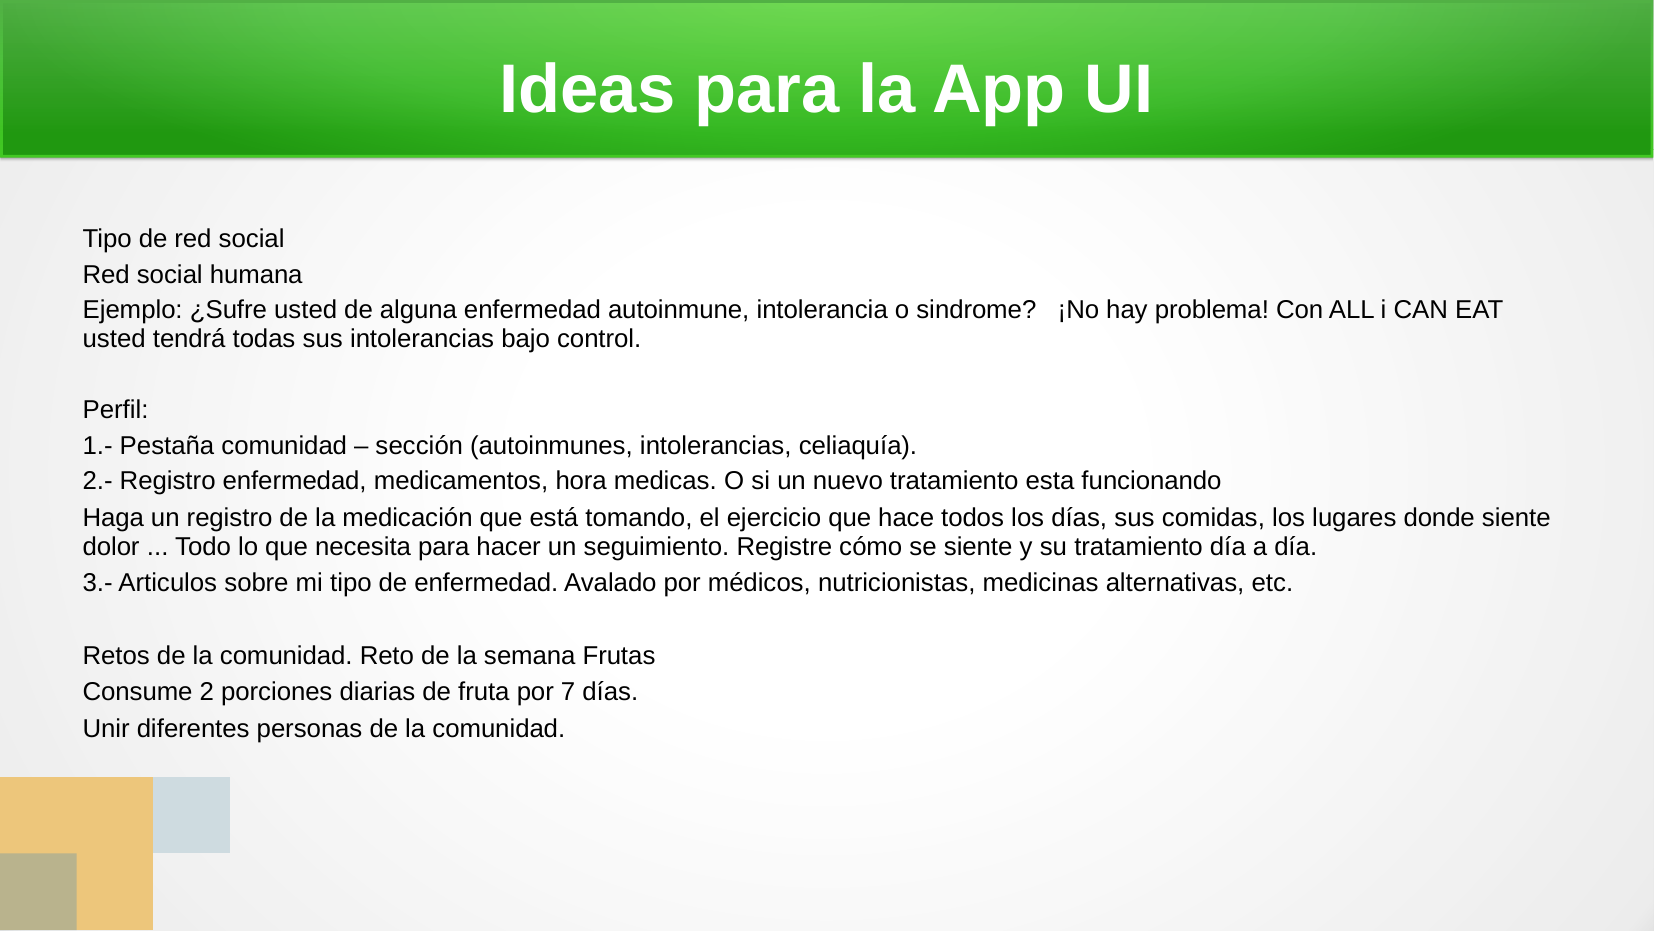

# Ideas para la App UI
Tipo de red social
Red social humana
Ejemplo: ¿Sufre usted de alguna enfermedad autoinmune, intolerancia o sindrome? ¡No hay problema! Con ALL i CAN EAT usted tendrá todas sus intolerancias bajo control.
Perfil:
1.- Pestaña comunidad – sección (autoinmunes, intolerancias, celiaquía).
2.- Registro enfermedad, medicamentos, hora medicas. O si un nuevo tratamiento esta funcionando
Haga un registro de la medicación que está tomando, el ejercicio que hace todos los días, sus comidas, los lugares donde siente dolor ... Todo lo que necesita para hacer un seguimiento. Registre cómo se siente y su tratamiento día a día.
3.- Articulos sobre mi tipo de enfermedad. Avalado por médicos, nutricionistas, medicinas alternativas, etc.
Retos de la comunidad. Reto de la semana Frutas
Consume 2 porciones diarias de fruta por 7 días.
Unir diferentes personas de la comunidad.